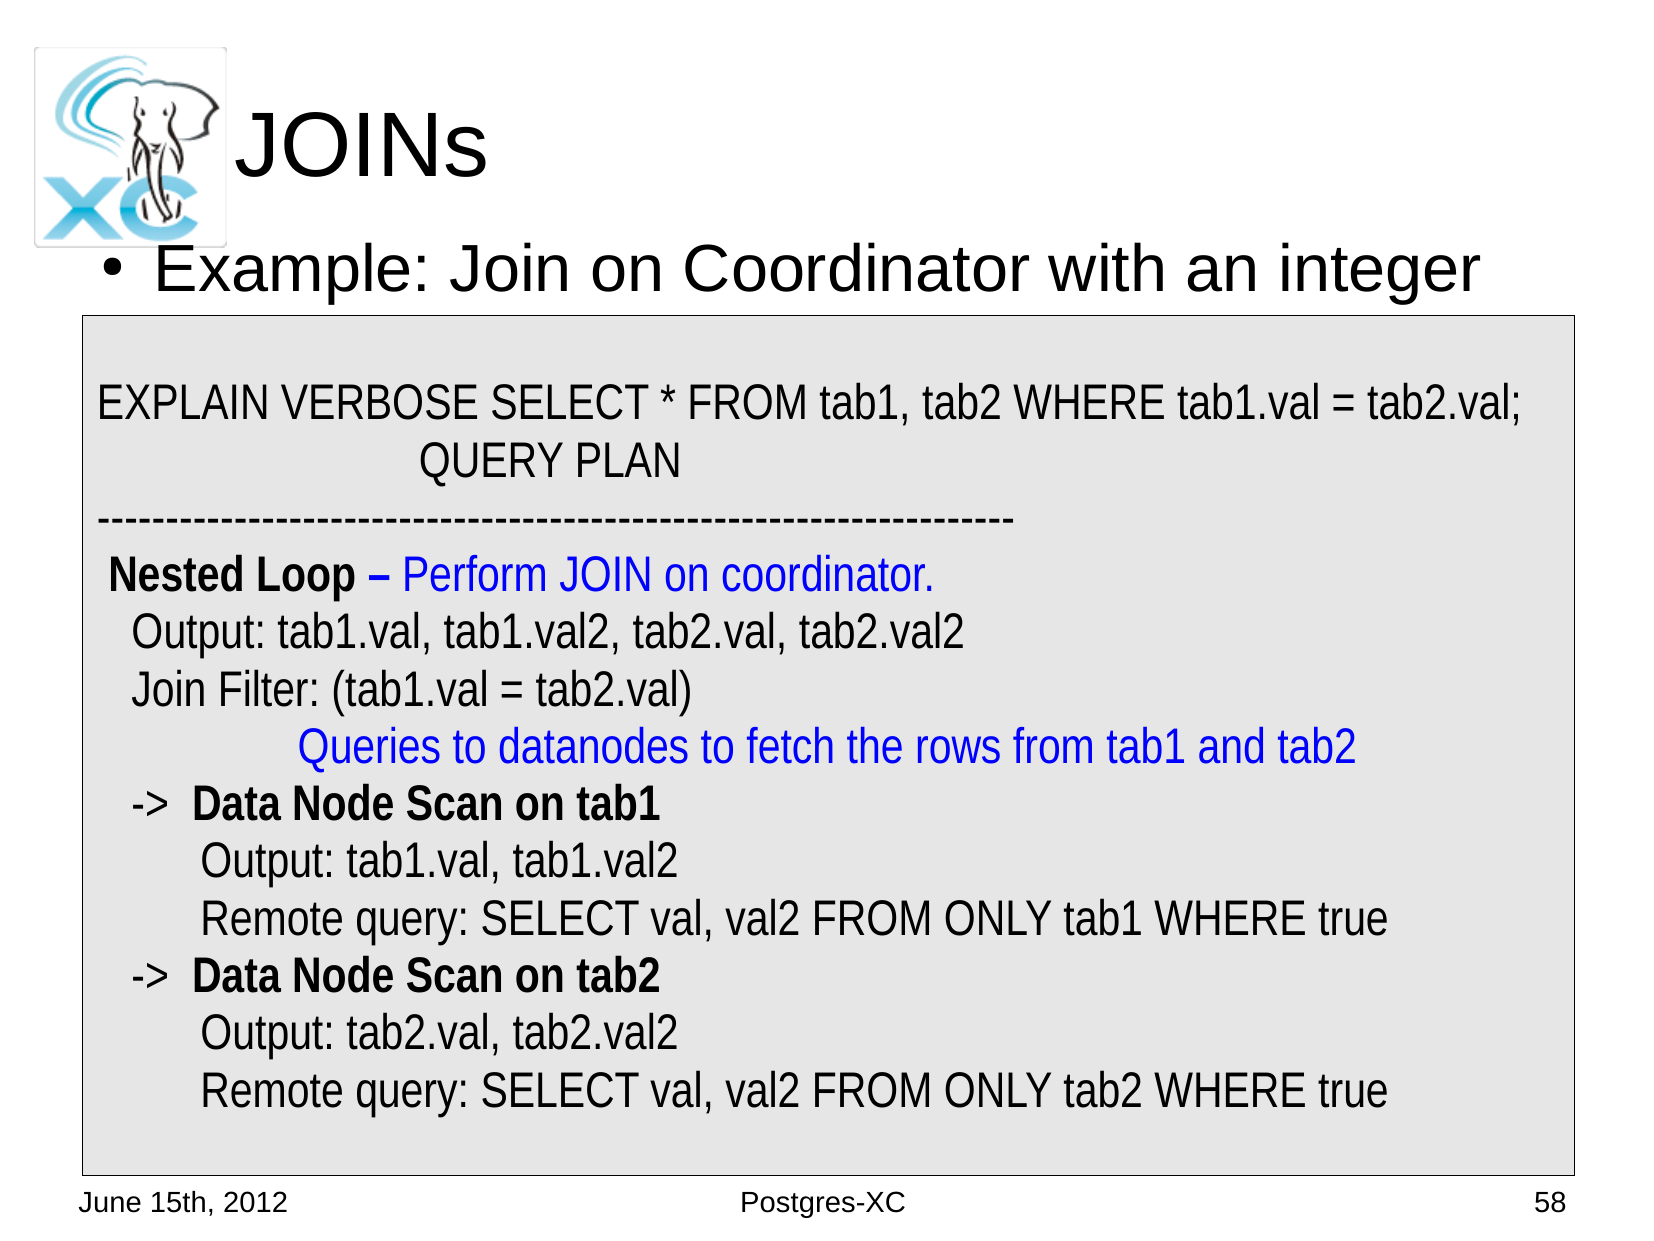

# JOINs
Example: Join on Coordinator with an integer key
EXPLAIN VERBOSE SELECT * FROM tab1, tab2 WHERE tab1.val = tab2.val;
 QUERY PLAN
-------------------------------------------------------------------
 Nested Loop – Perform JOIN on coordinator.
 Output: tab1.val, tab1.val2, tab2.val, tab2.val2
 Join Filter: (tab1.val = tab2.val)
Queries to datanodes to fetch the rows from tab1 and tab2
 -> Data Node Scan on tab1
 Output: tab1.val, tab1.val2
 Remote query: SELECT val, val2 FROM ONLY tab1 WHERE true
 -> Data Node Scan on tab2
 Output: tab2.val, tab2.val2
 Remote query: SELECT val, val2 FROM ONLY tab2 WHERE true
58